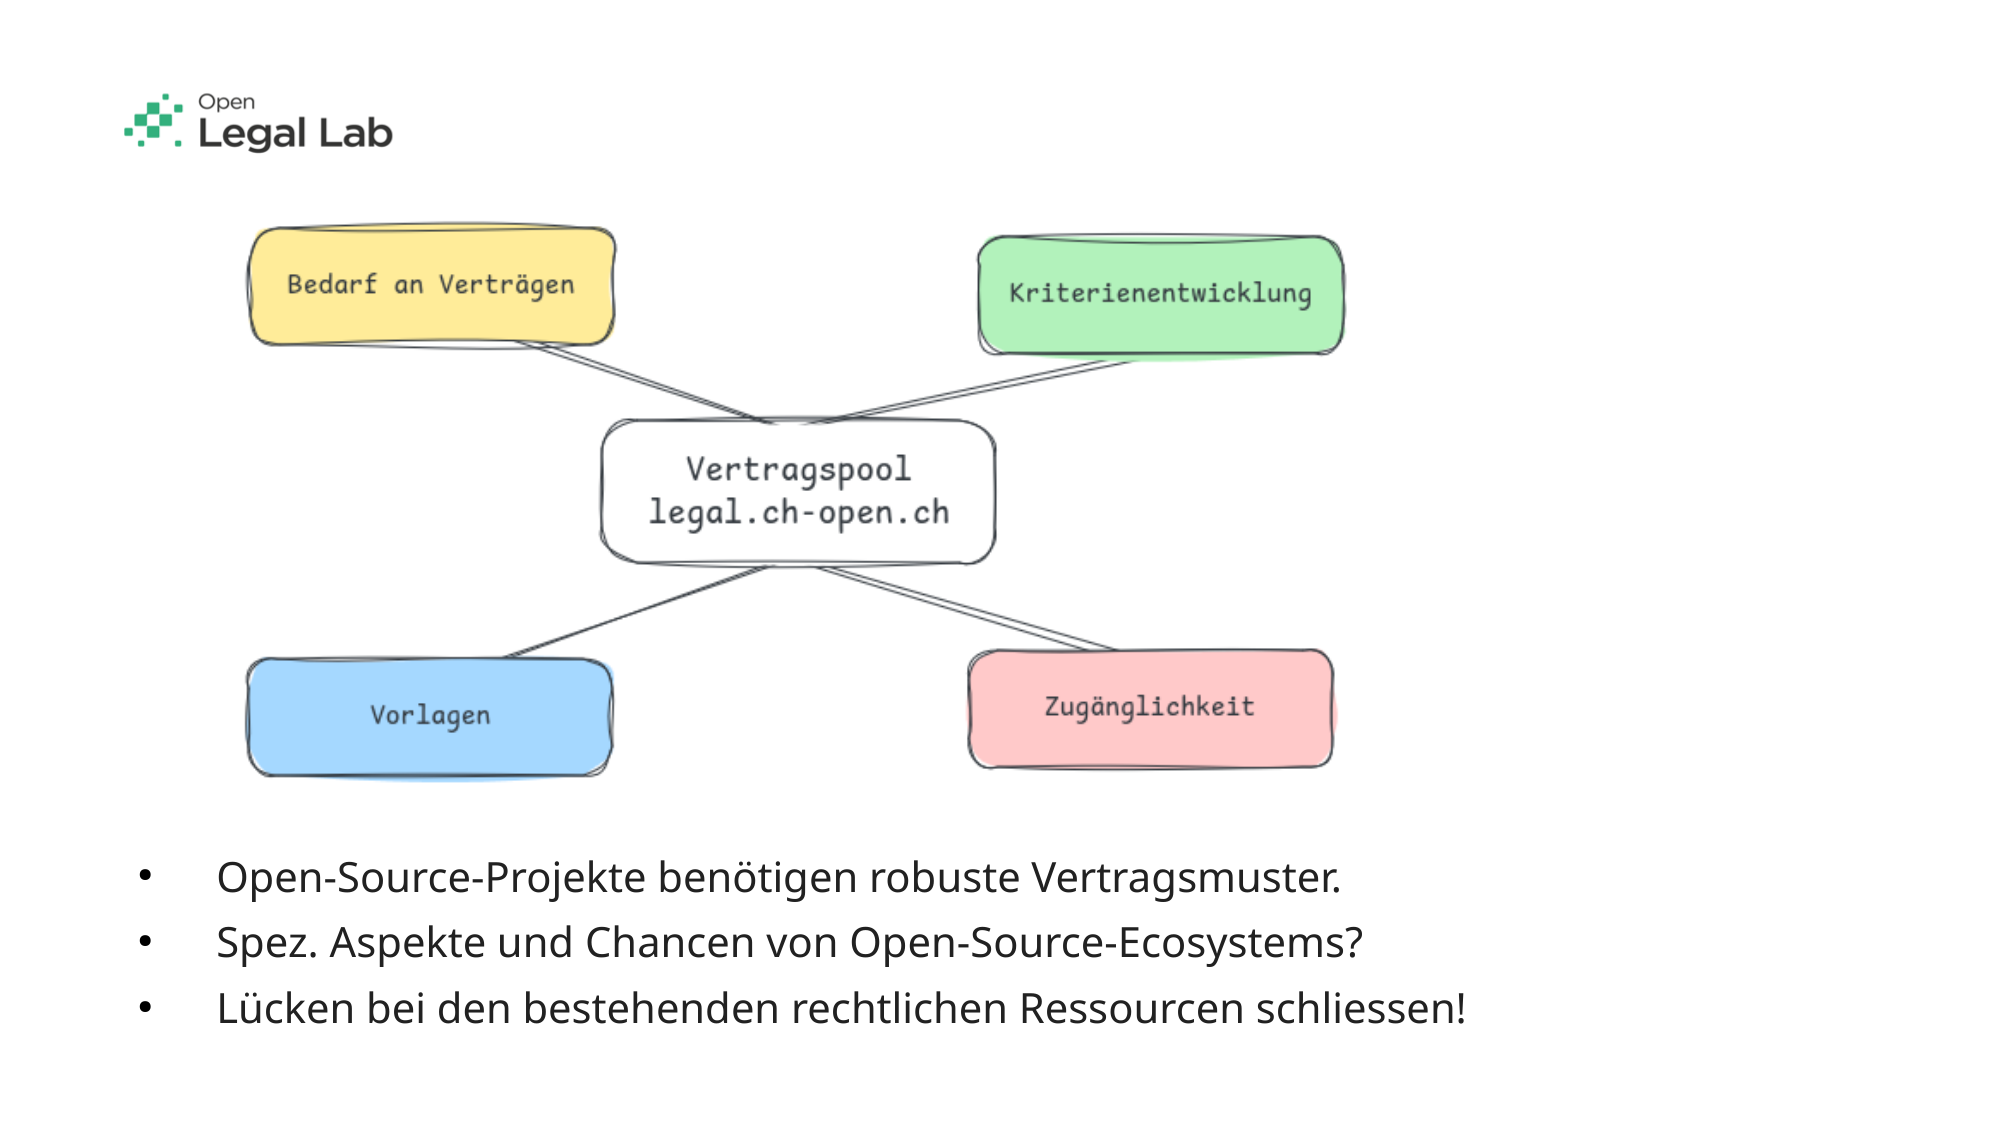

# Open-Source-Projekte benötigen robuste Vertragsmuster.
 Spez. Aspekte und Chancen von Open-Source-Ecosystems?
 Lücken bei den bestehenden rechtlichen Ressourcen schliessen!